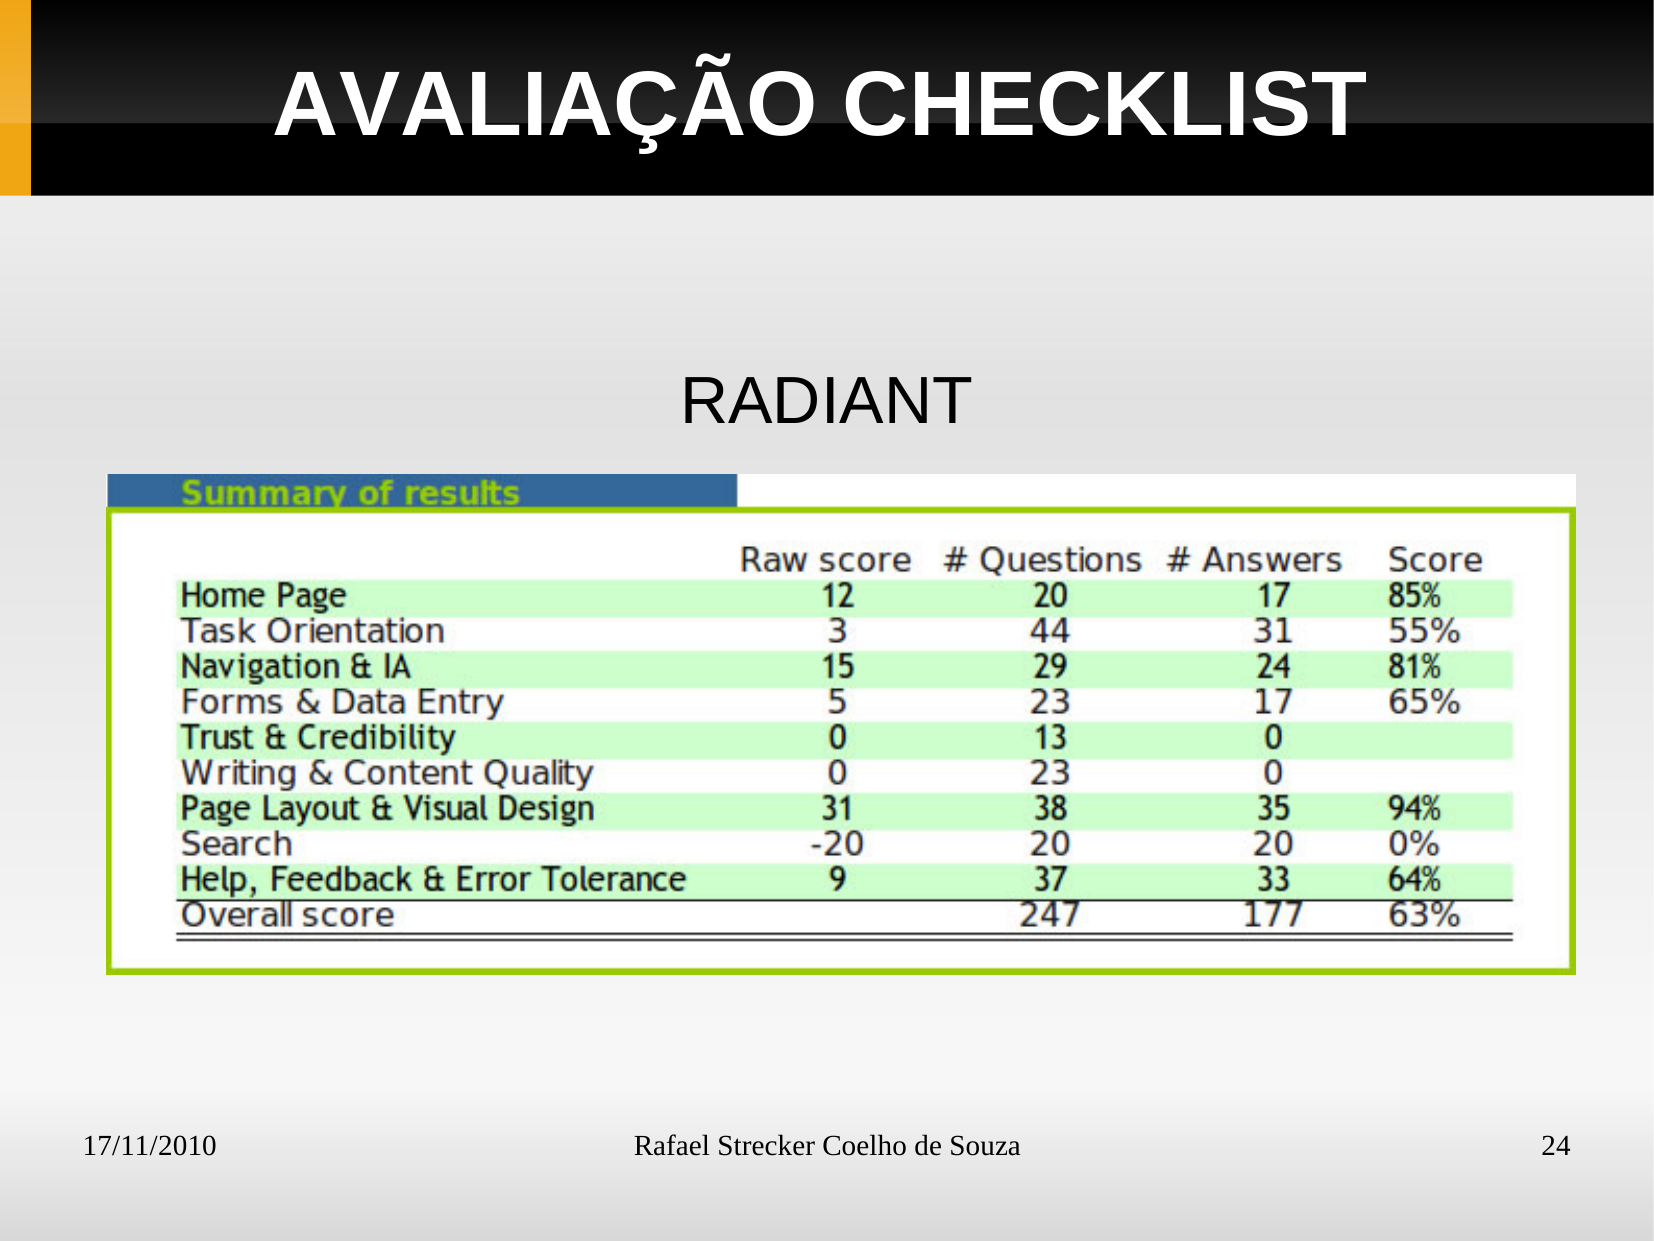

# AVALIAÇÃO CHECKLIST
RADIANT
17/11/2010
Rafael Strecker Coelho de Souza
24